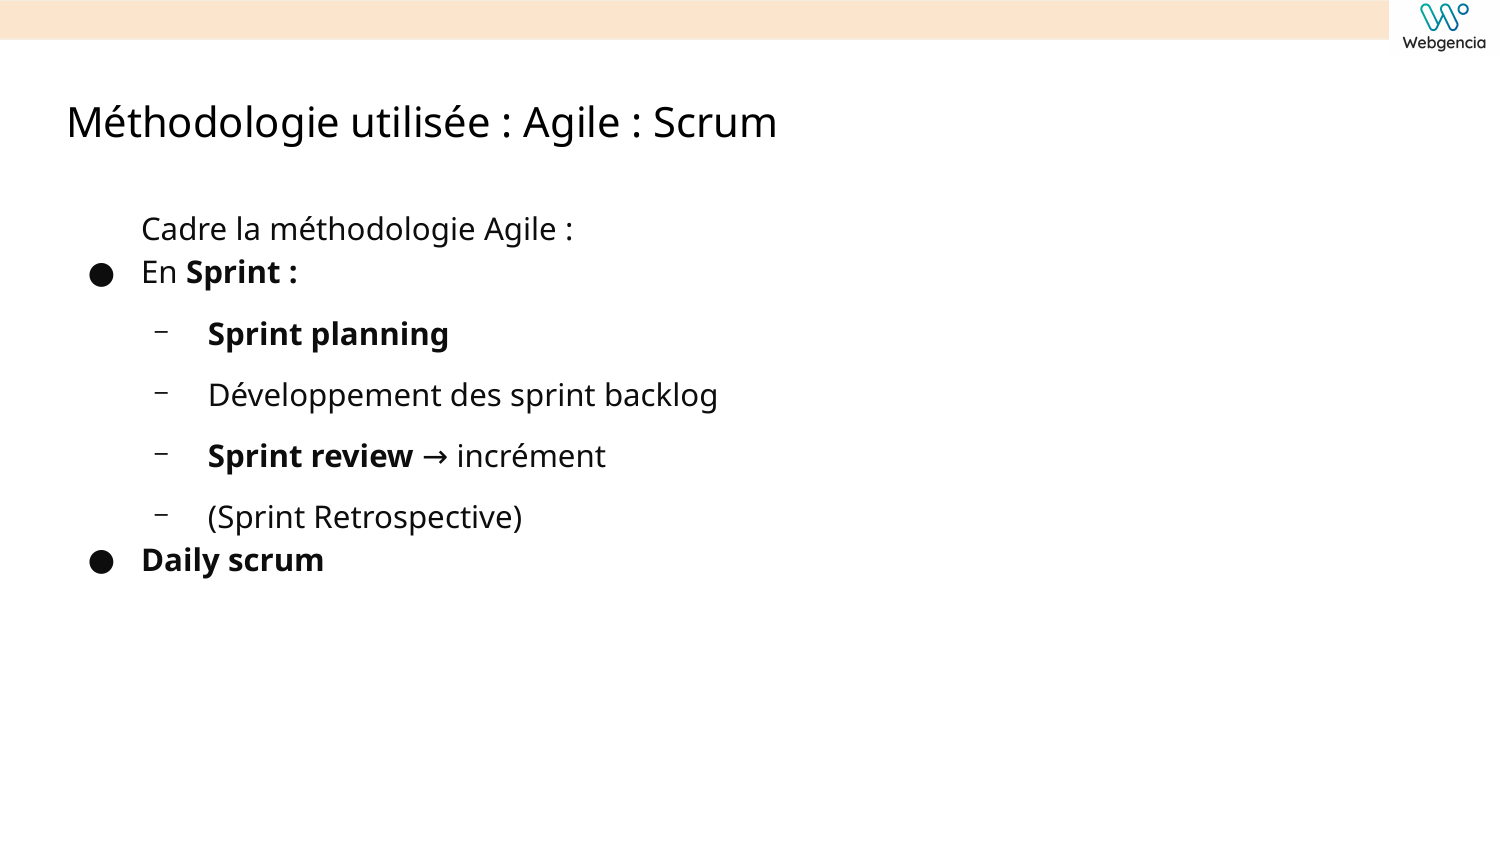

# Méthodologie utilisée : Agile : Scrum
Cadre la méthodologie Agile :
En Sprint :
Sprint planning
Développement des sprint backlog
Sprint review → incrément
(Sprint Retrospective)
Daily scrum